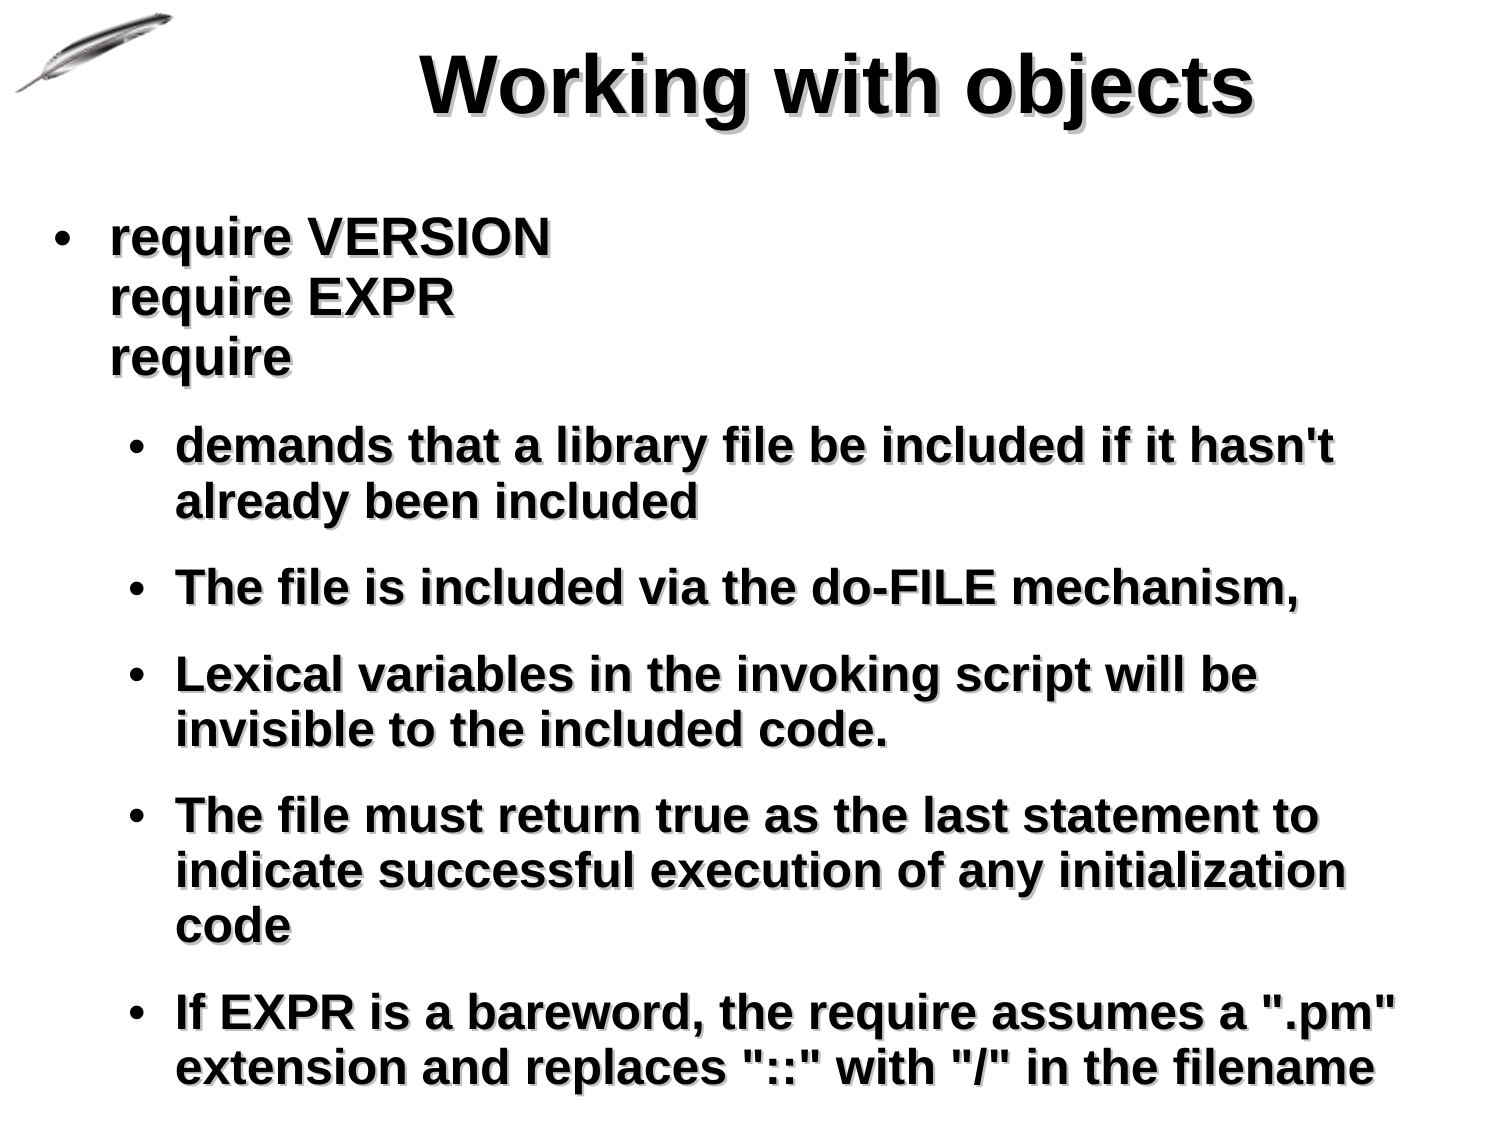

# Working with objects
require VERSION
require EXPR
require
demands that a library file be included if it hasn't already been included
The file is included via the do-FILE mechanism,
Lexical variables in the invoking script will be invisible to the included code.
The file must return true as the last statement to indicate successful execution of any initialization code
If EXPR is a bareword, the require assumes a ".pm" extension and replaces "::" with "/" in the filename